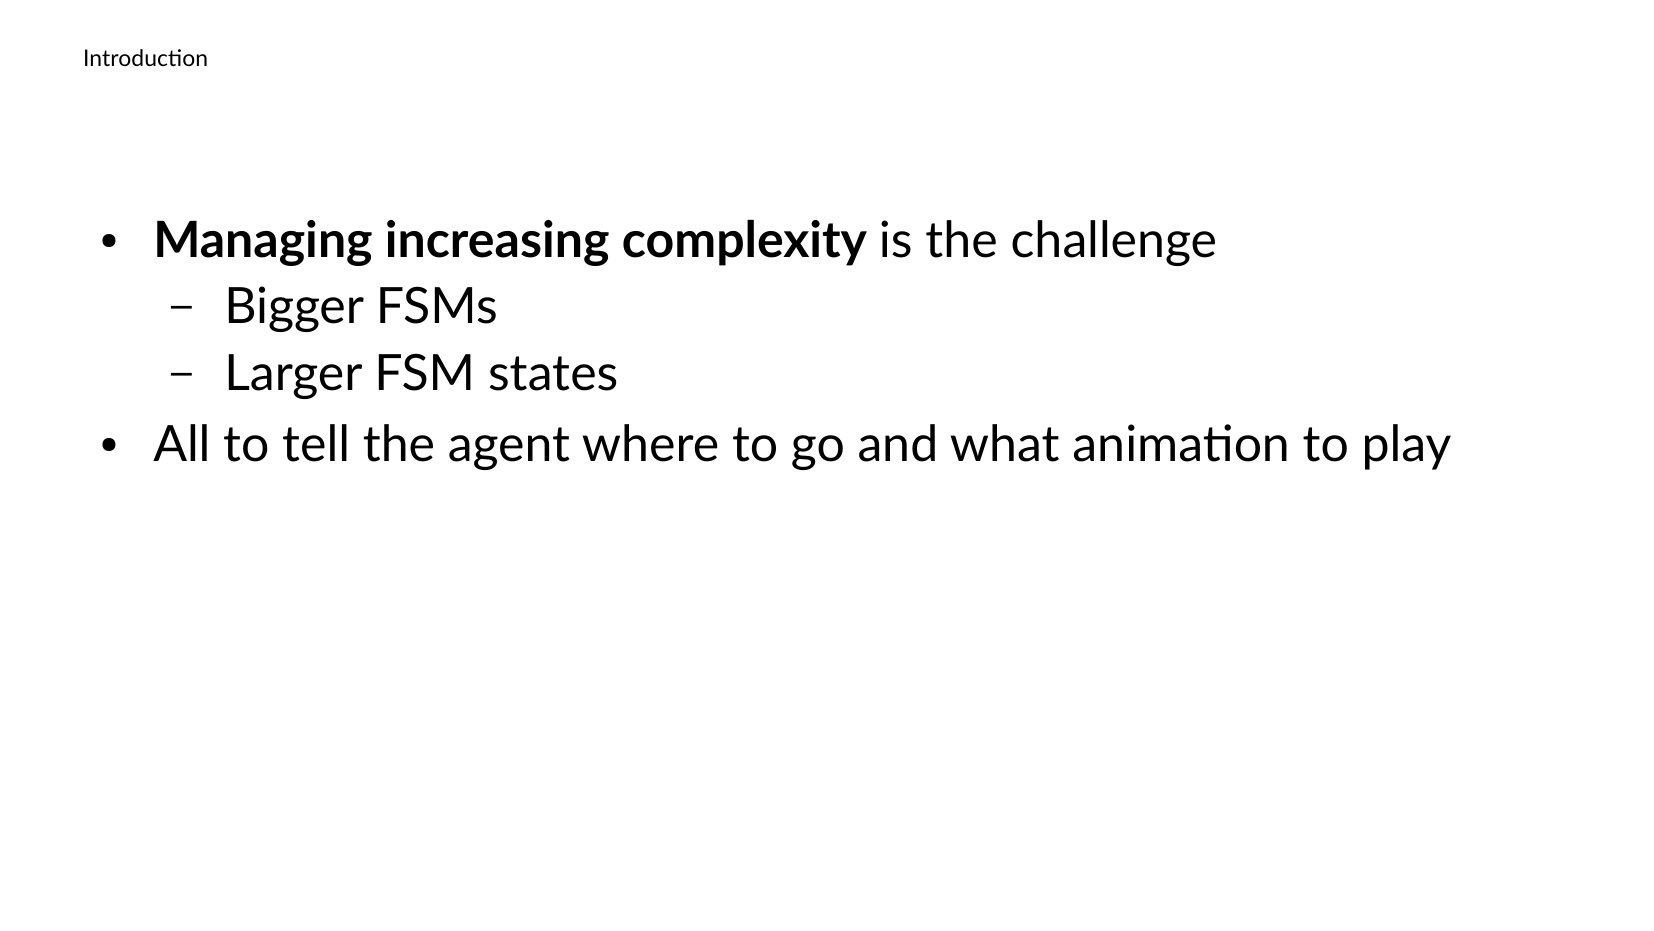

# Introduction
Managing increasing complexity is the challenge
Bigger FSMs
Larger FSM states
All to tell the agent where to go and what animation to play